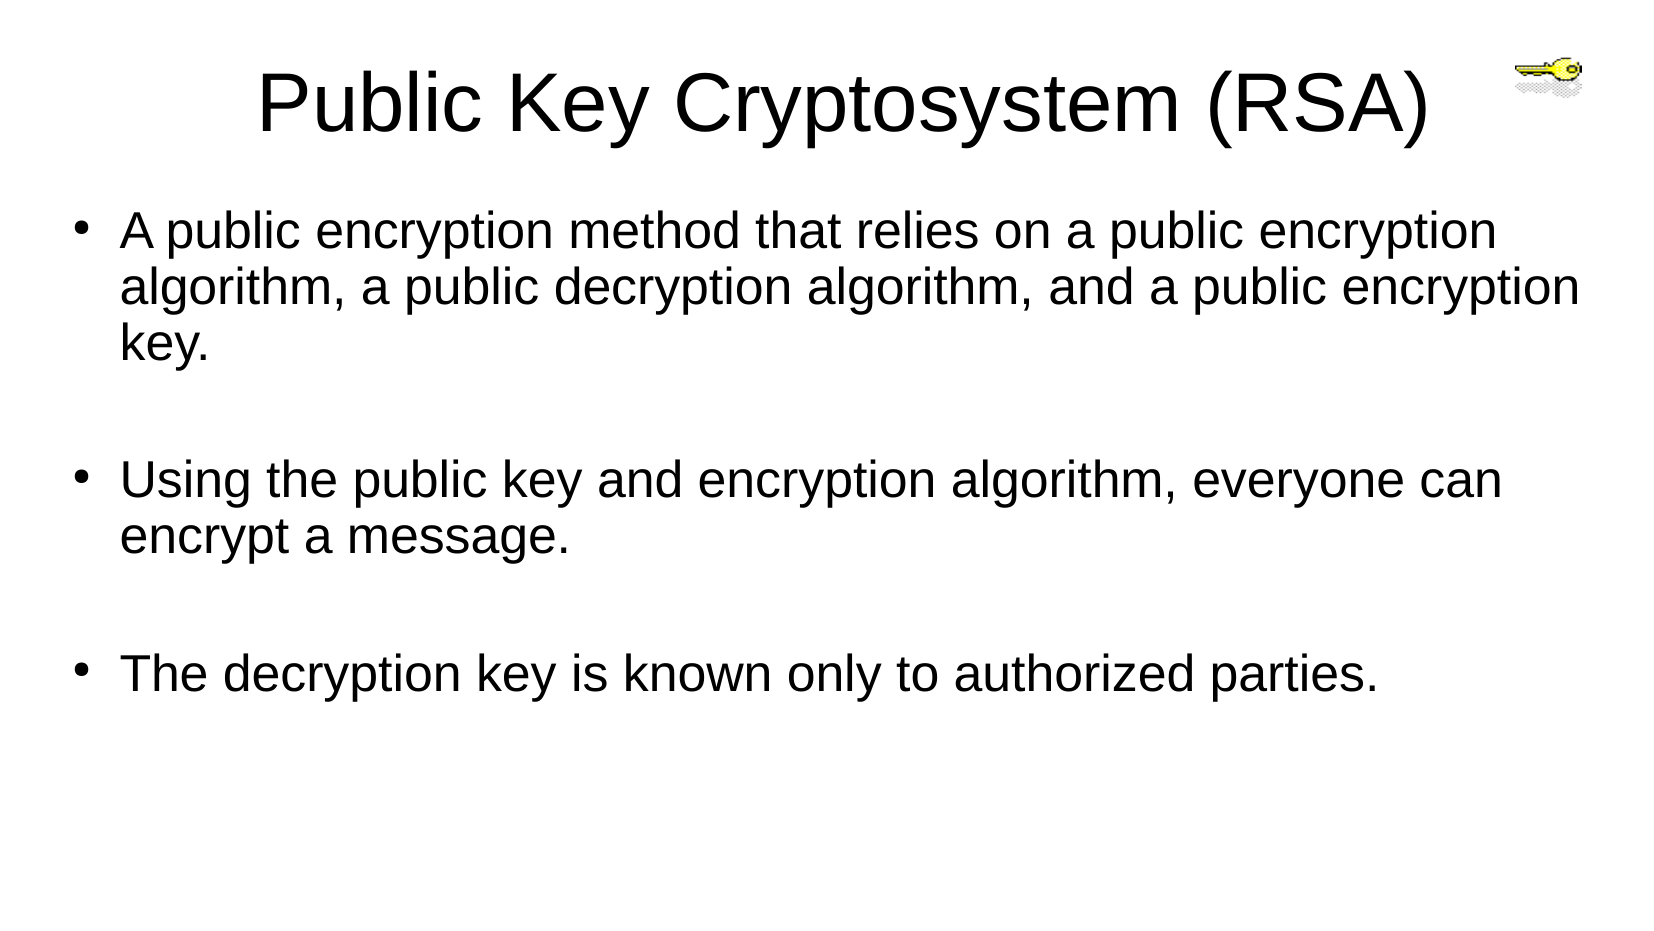

# Public Key Cryptosystem (RSA)
A public encryption method that relies on a public encryption algorithm, a public decryption algorithm, and a public encryption key.
Using the public key and encryption algorithm, everyone can encrypt a message.
The decryption key is known only to authorized parties.